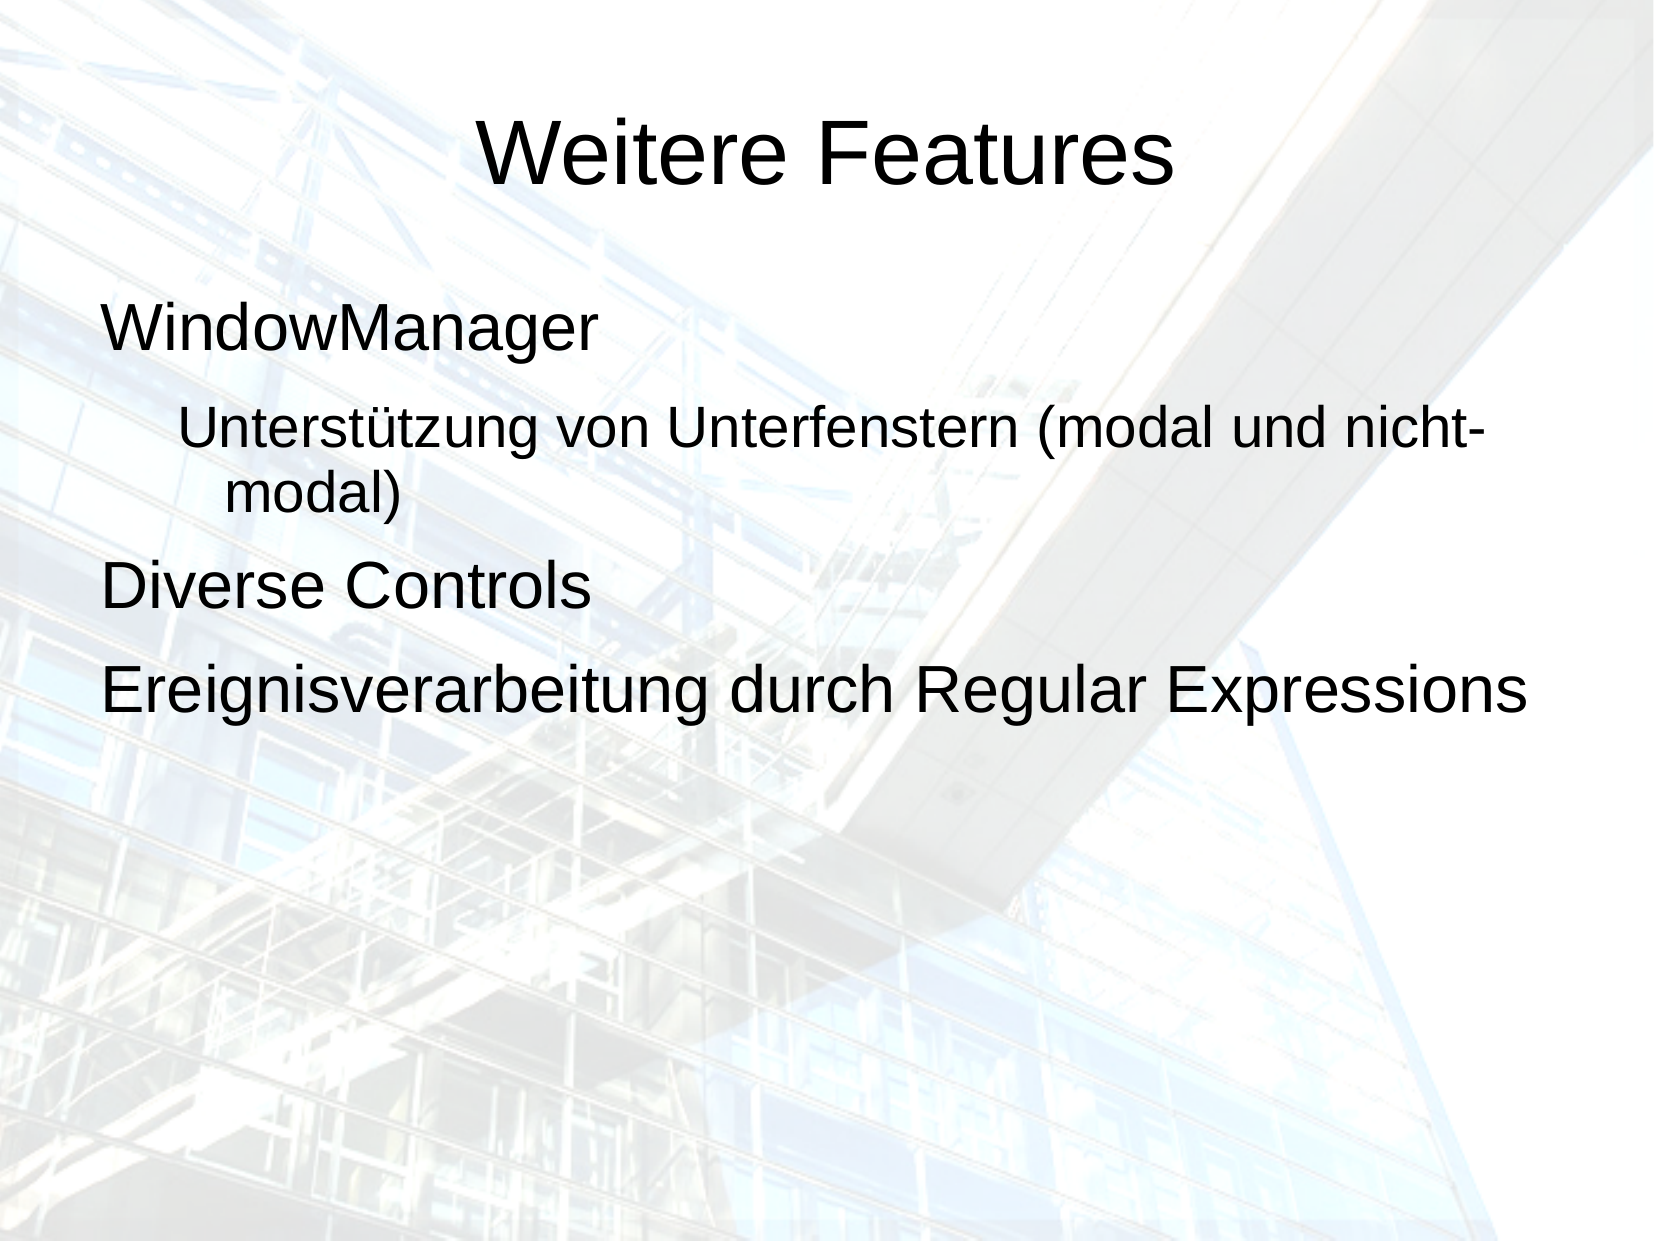

# Weitere Features
WindowManager
Unterstützung von Unterfenstern (modal und nicht-modal)
Diverse Controls
Ereignisverarbeitung durch Regular Expressions